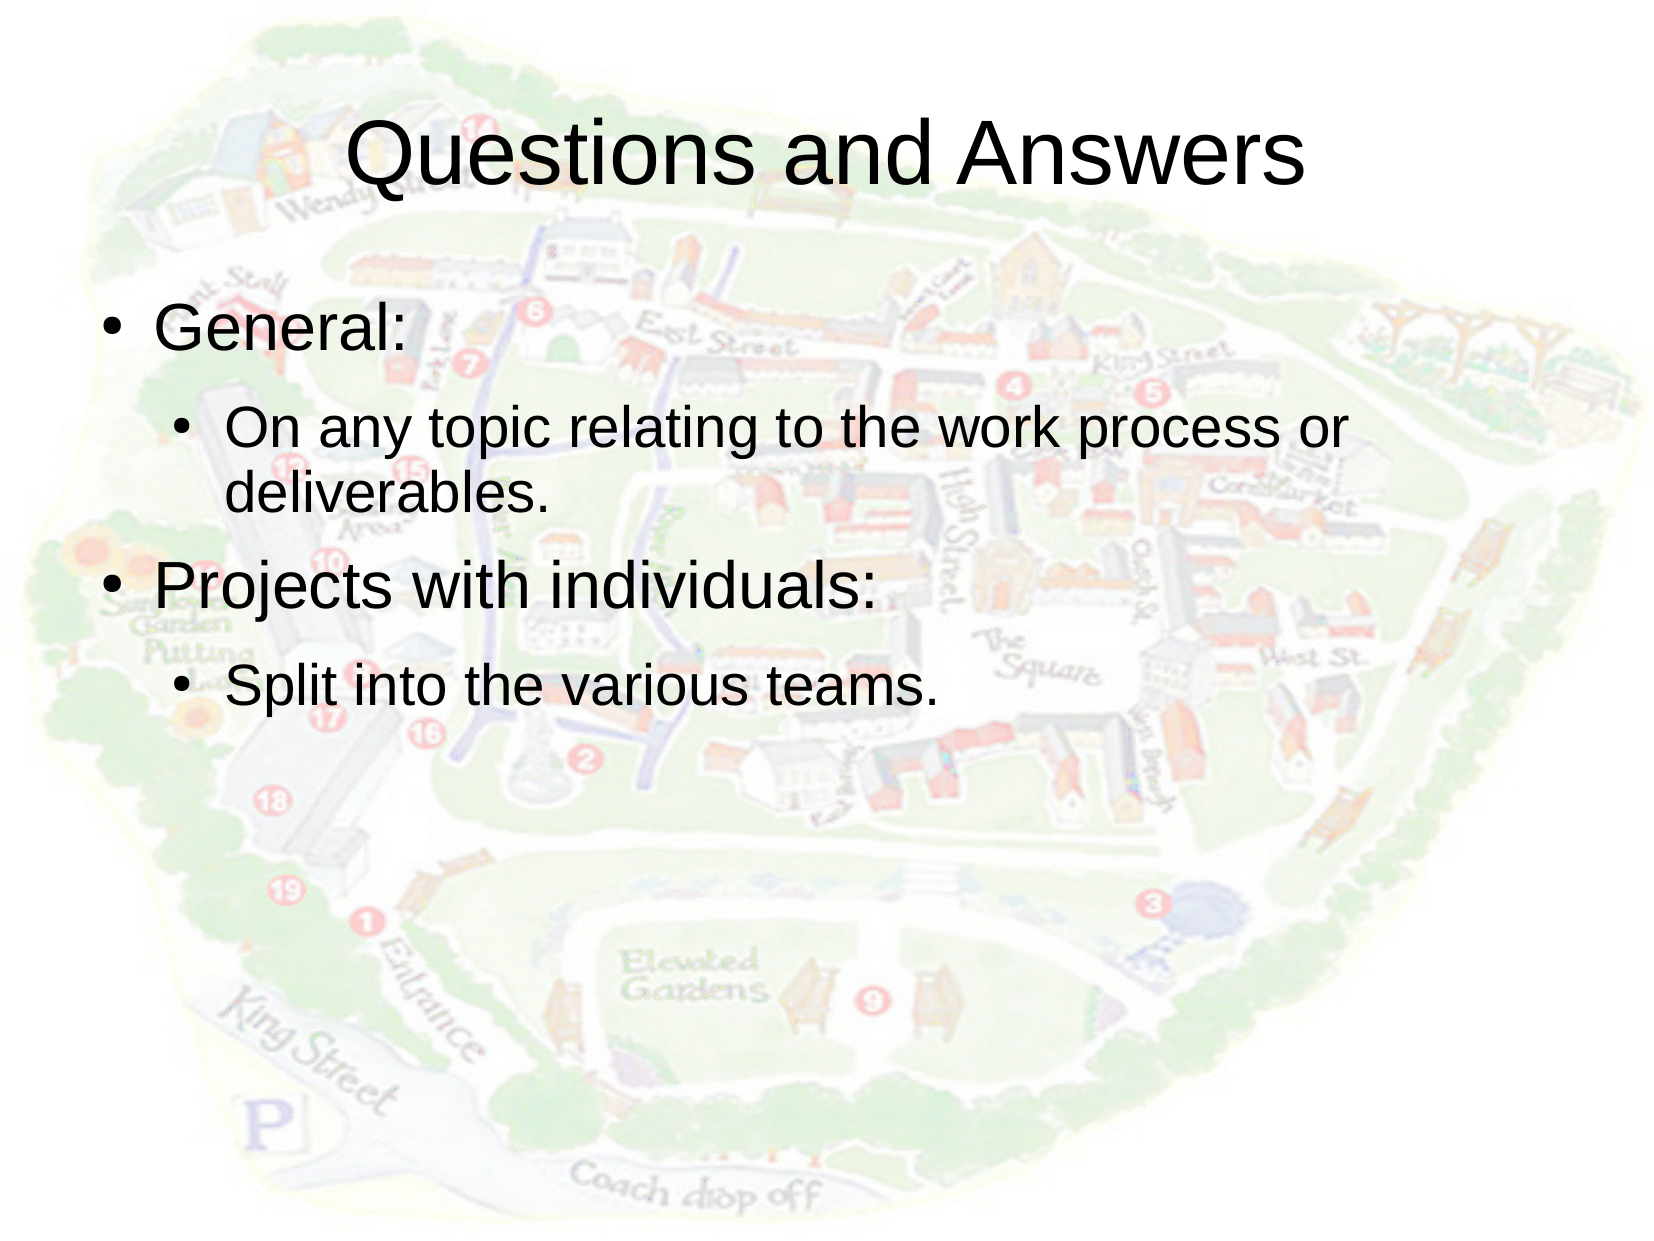

# Questions and Answers
General:
On any topic relating to the work process or deliverables.
Projects with individuals:
Split into the various teams.